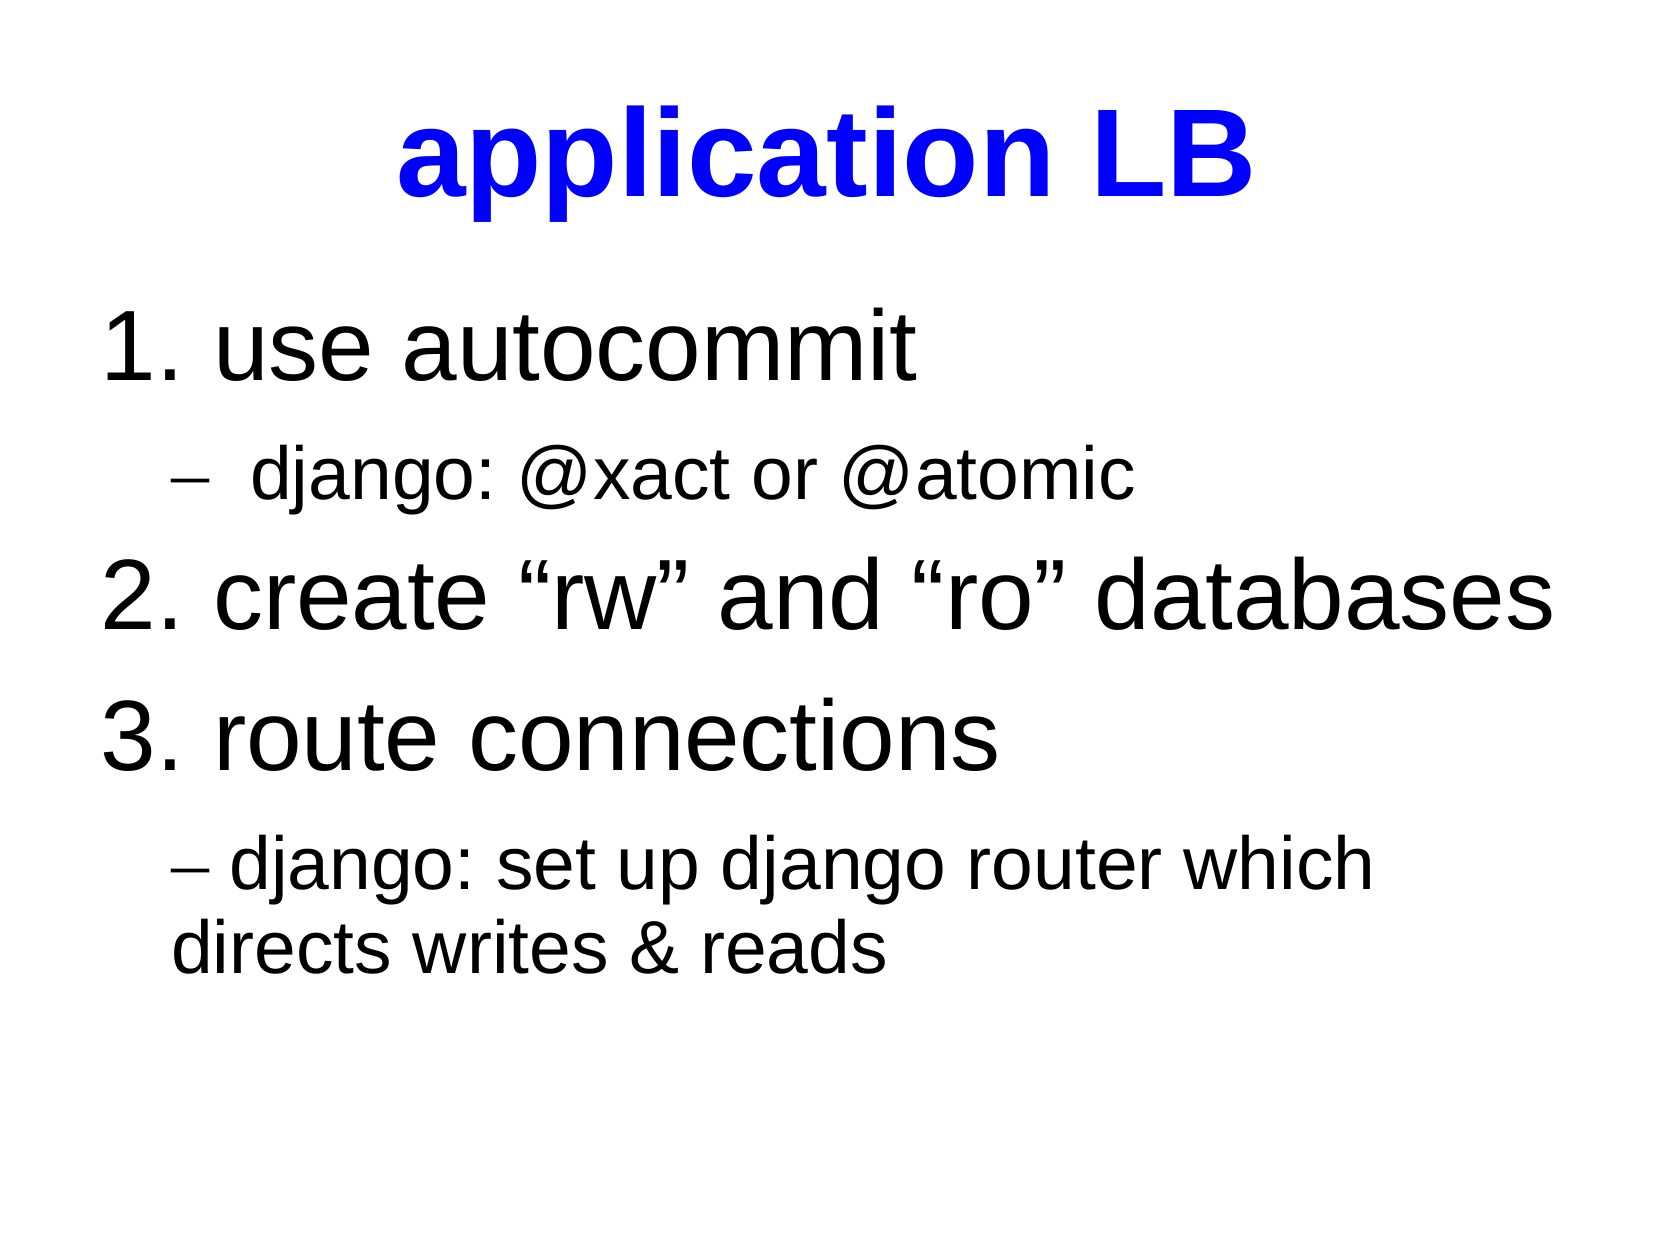

# application LB
use autocommit
 django: @xact or @atomic
create “rw” and “ro” databases
route connections
 django: set up django router which directs writes & reads